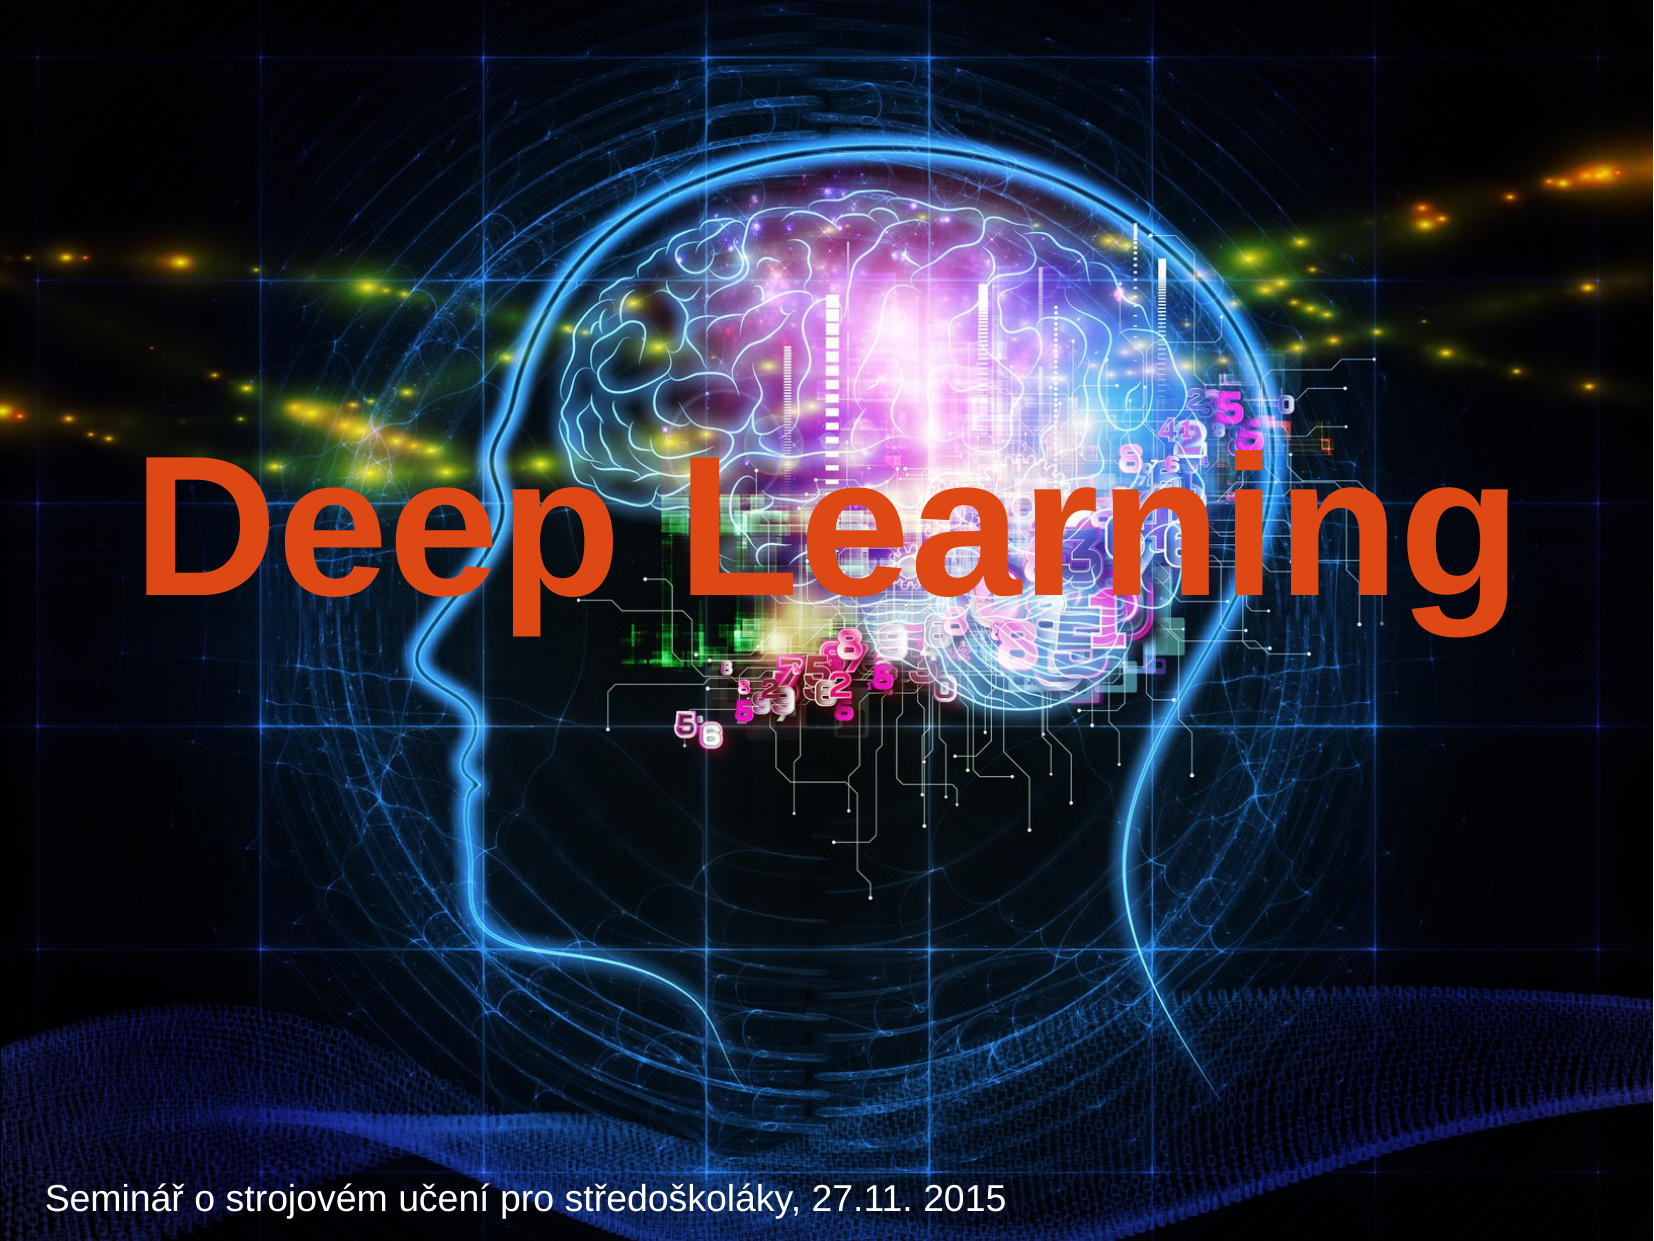

# Deep Learning
Seminář o strojovém učení pro středoškoláky, 27.11. 2015